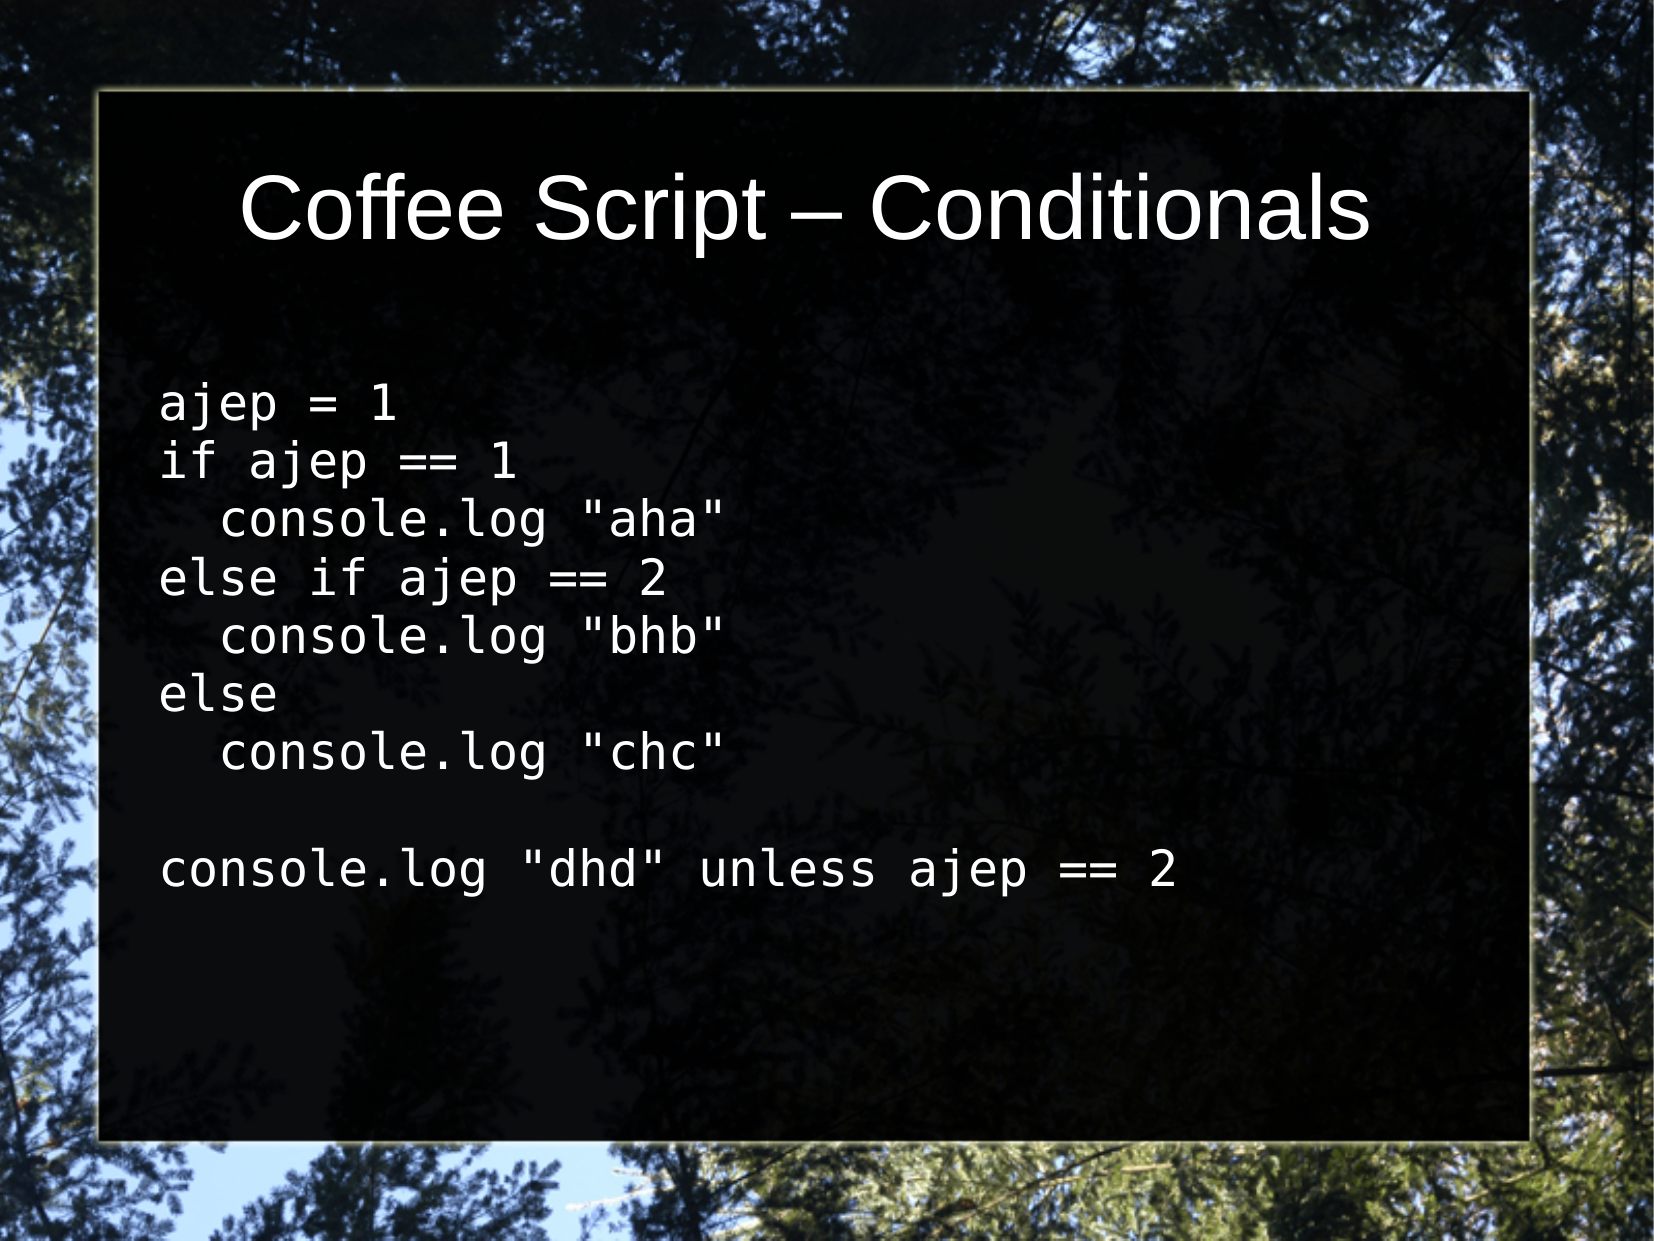

# Coffee Script – Conditionals
ajep = 1
if ajep == 1
 console.log "aha"
else if ajep == 2
 console.log "bhb"
else
 console.log "chc"
console.log "dhd" unless ajep == 2